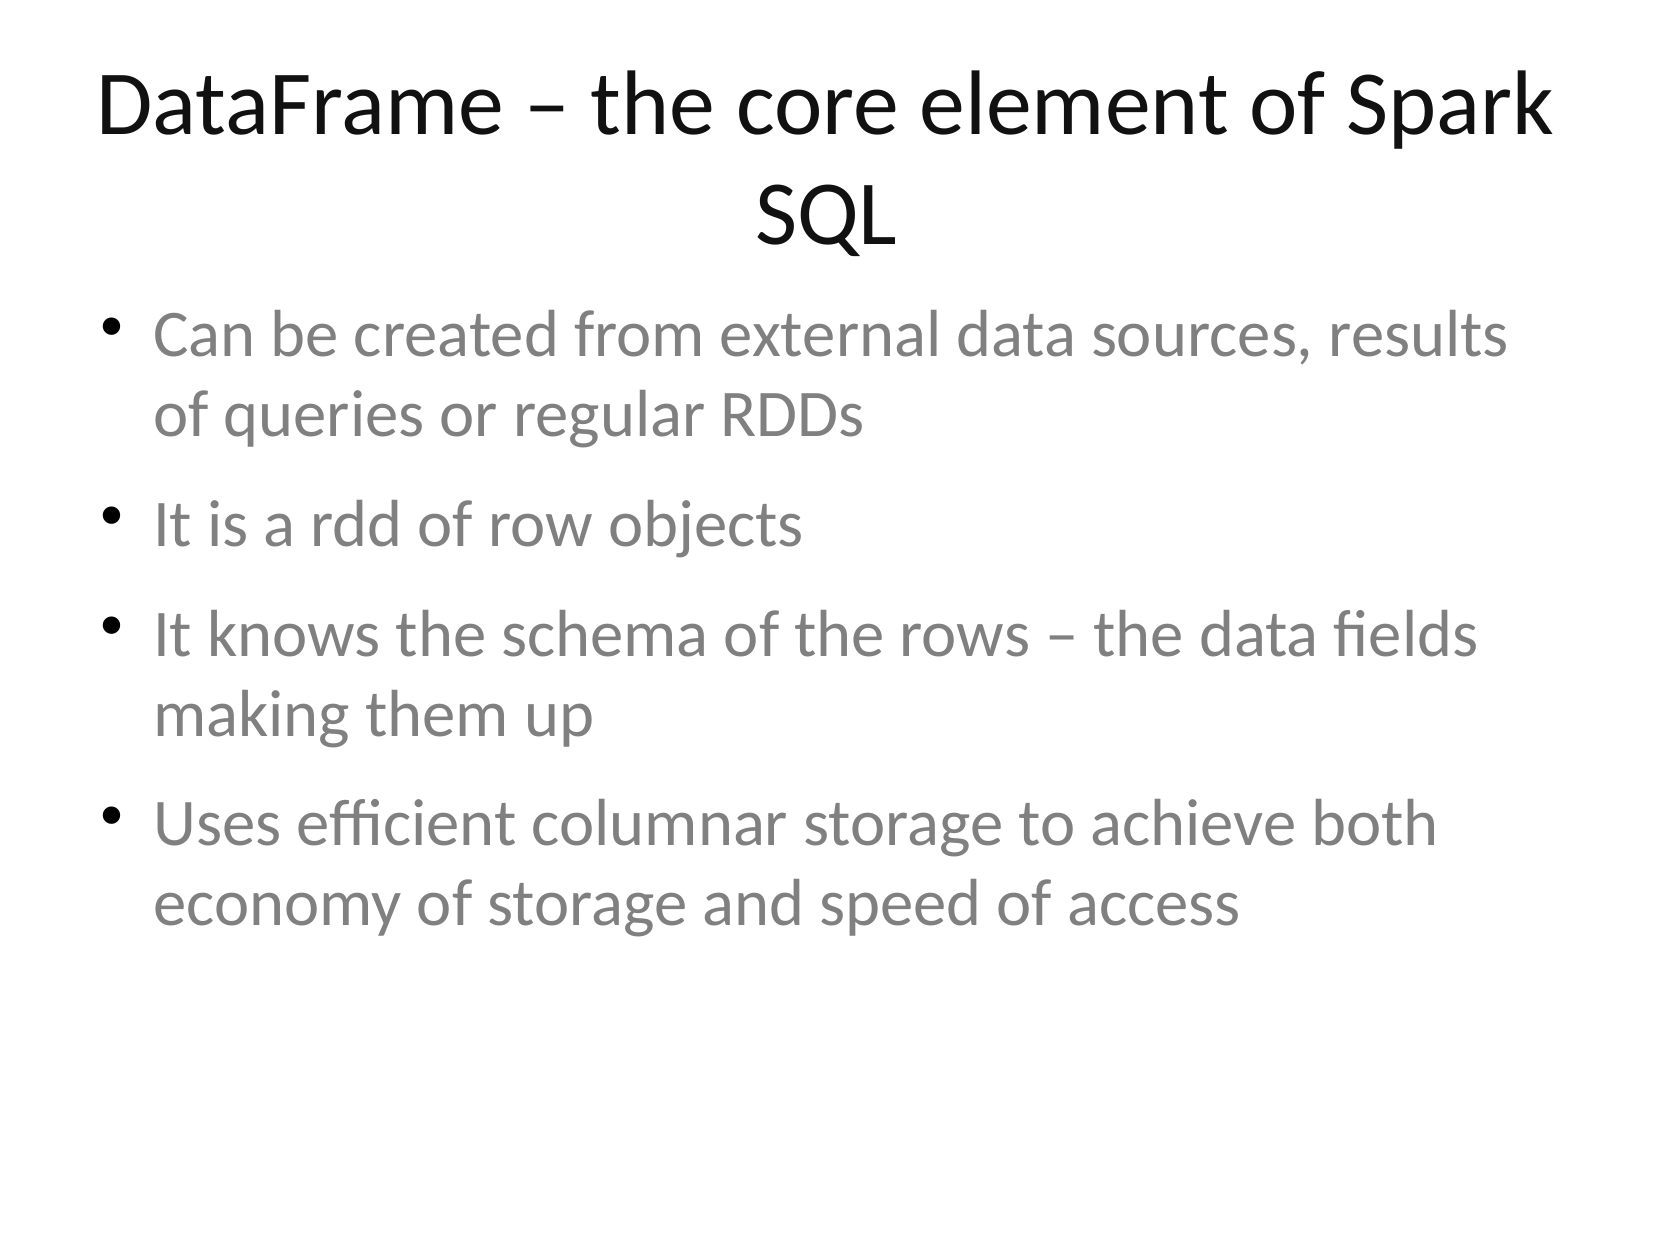

DataFrame – the core element of Spark SQL
Can be created from external data sources, results of queries or regular RDDs
It is a rdd of row objects
It knows the schema of the rows – the data fields making them up
Uses efficient columnar storage to achieve both economy of storage and speed of access